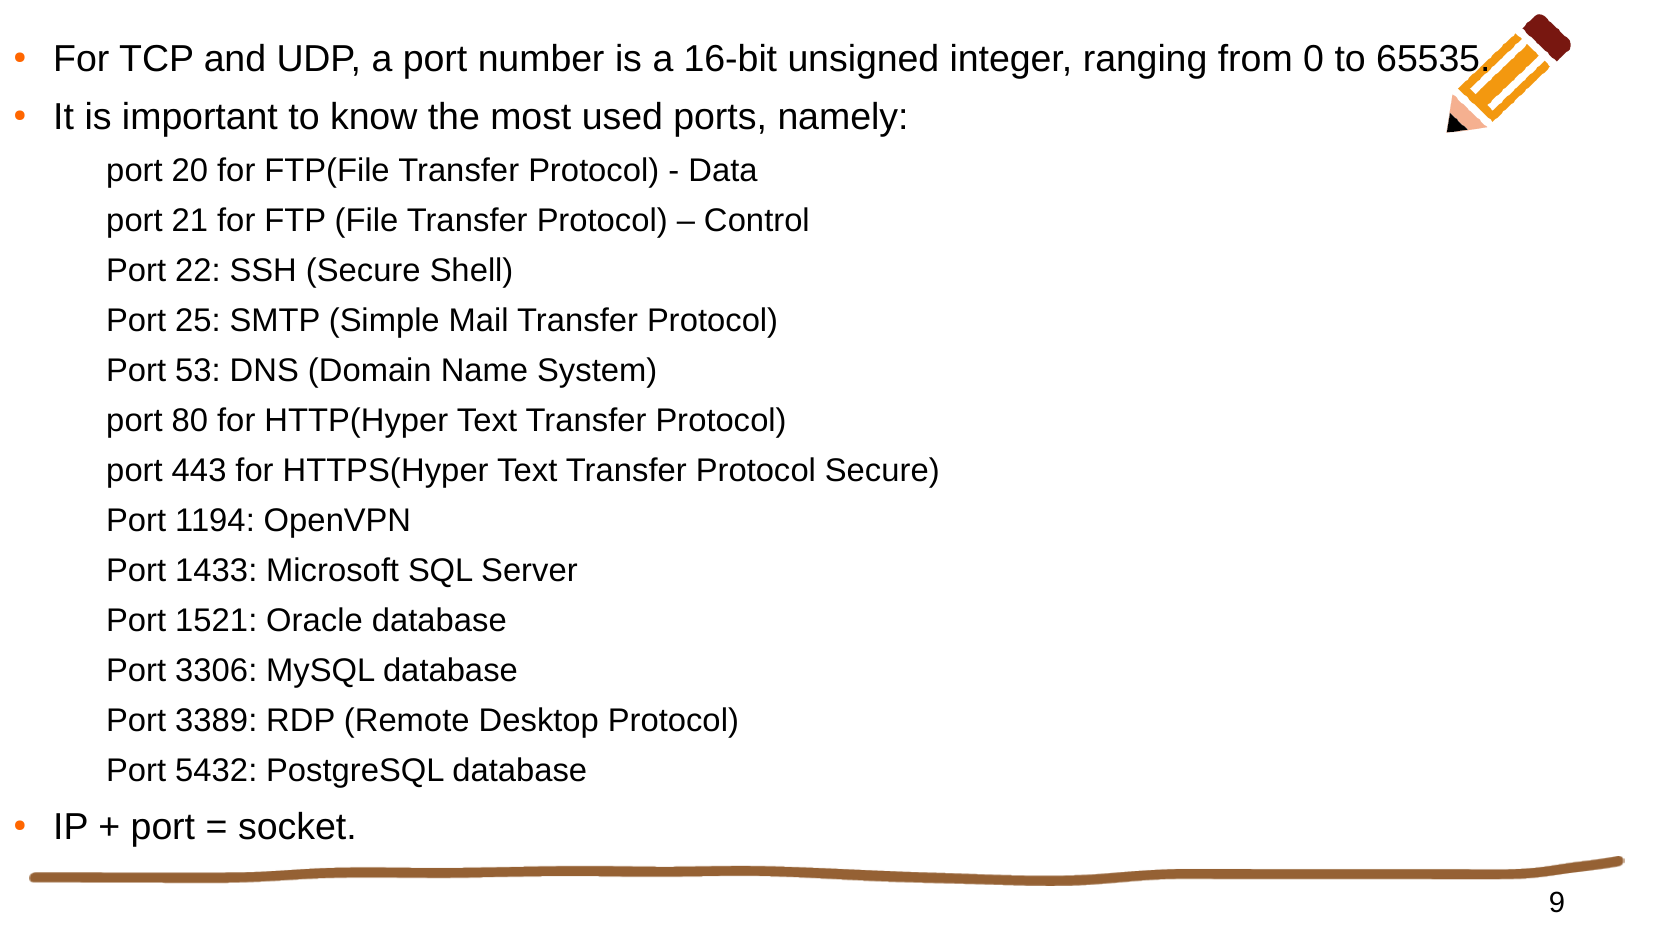

# For TCP and UDP, a port number is a 16-bit unsigned integer, ranging from 0 to 65535.
It is important to know the most used ports, namely:
port 20 for FTP(File Transfer Protocol) - Data
port 21 for FTP (File Transfer Protocol) – Control
Port 22: SSH (Secure Shell)
Port 25: SMTP (Simple Mail Transfer Protocol)
Port 53: DNS (Domain Name System)
port 80 for HTTP(Hyper Text Transfer Protocol)
port 443 for HTTPS(Hyper Text Transfer Protocol Secure)
Port 1194: OpenVPN
Port 1433: Microsoft SQL Server
Port 1521: Oracle database
Port 3306: MySQL database
Port 3389: RDP (Remote Desktop Protocol)
Port 5432: PostgreSQL database
IP + port = socket.
9